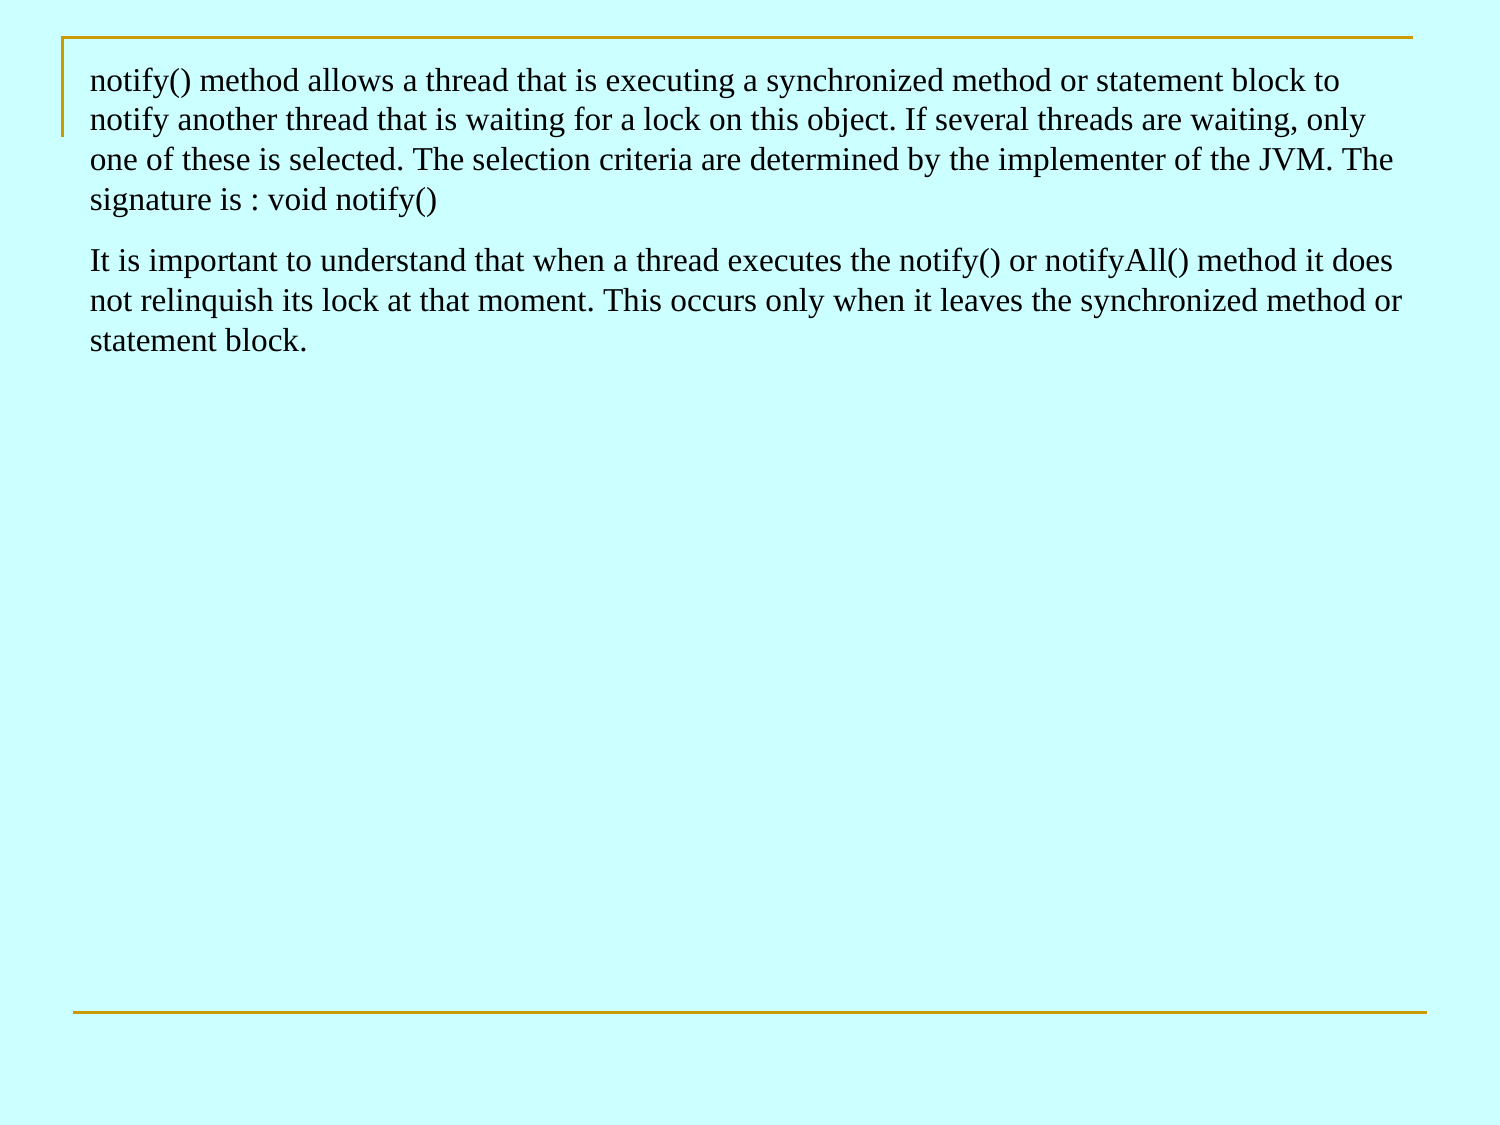

notify() method allows a thread that is executing a synchronized method or statement block to notify another thread that is waiting for a lock on this object. If several threads are waiting, only one of these is selected. The selection criteria are determined by the implementer of the JVM. The signature is : void notify()
It is important to understand that when a thread executes the notify() or notifyAll() method it does not relinquish its lock at that moment. This occurs only when it leaves the synchronized method or statement block.